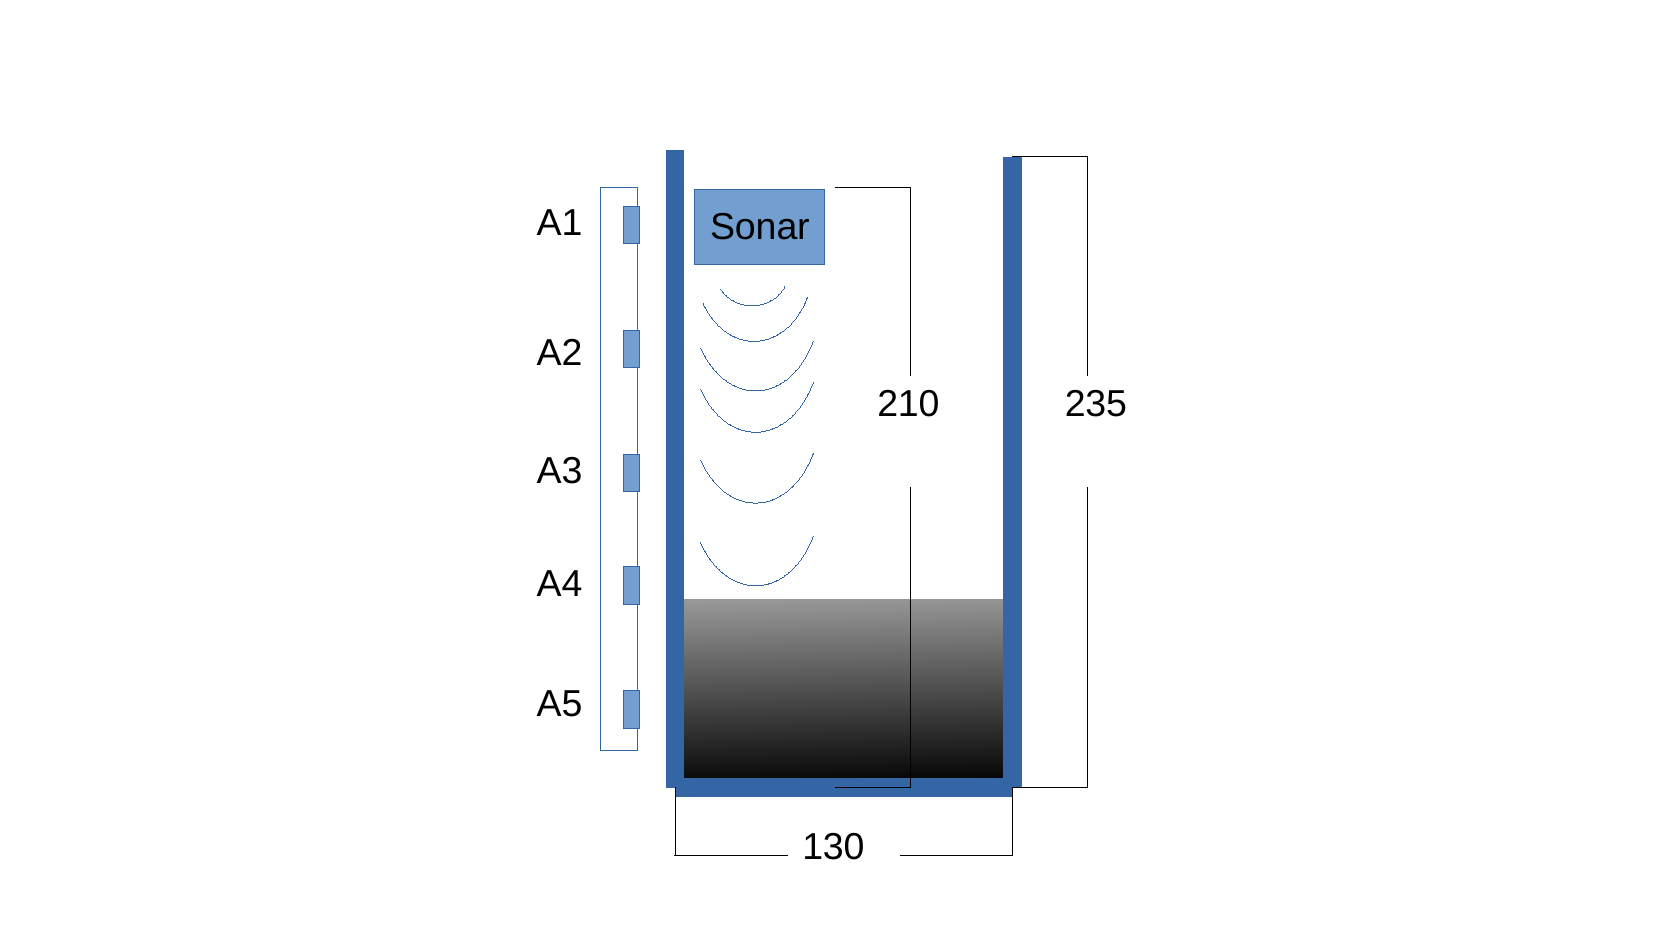

Sonar
A1
A2
210
235
A3
A4
A5
130